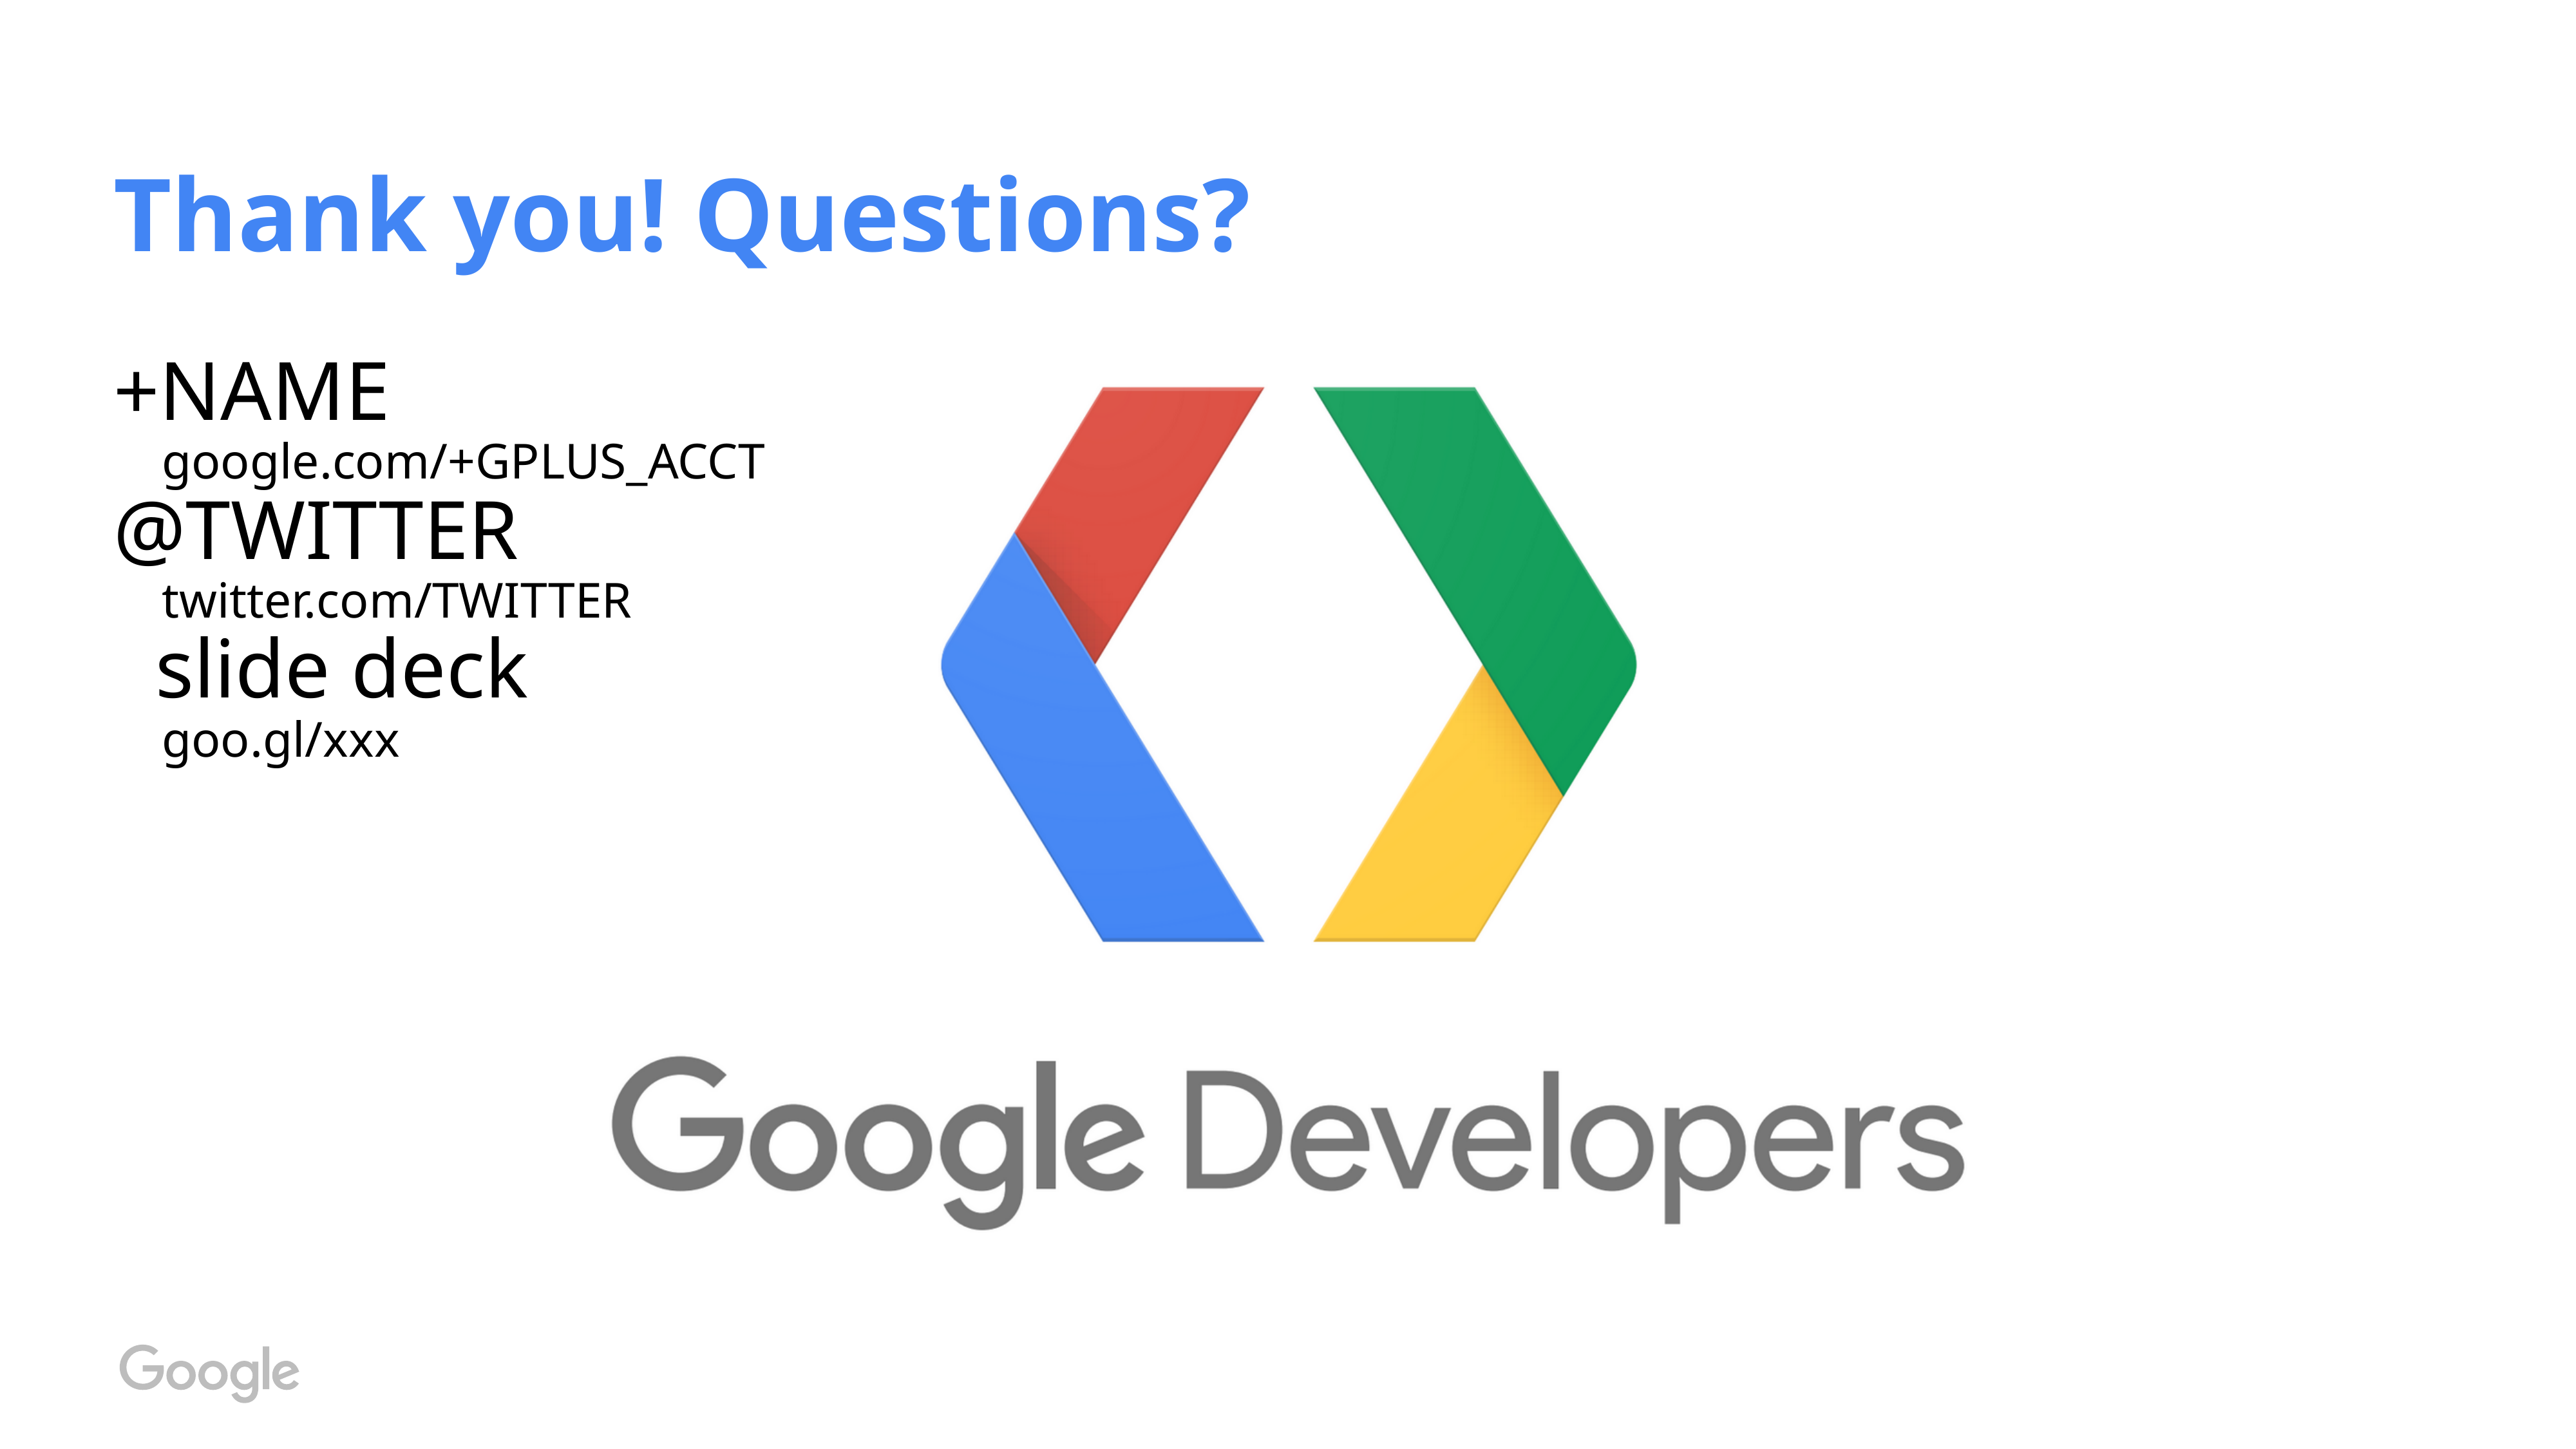

# Thank you! Questions?
+NAME
google.com/+GPLUS_ACCT
@TWITTER
	twitter.com/TWITTER
 slide deck
	goo.gl/xxx